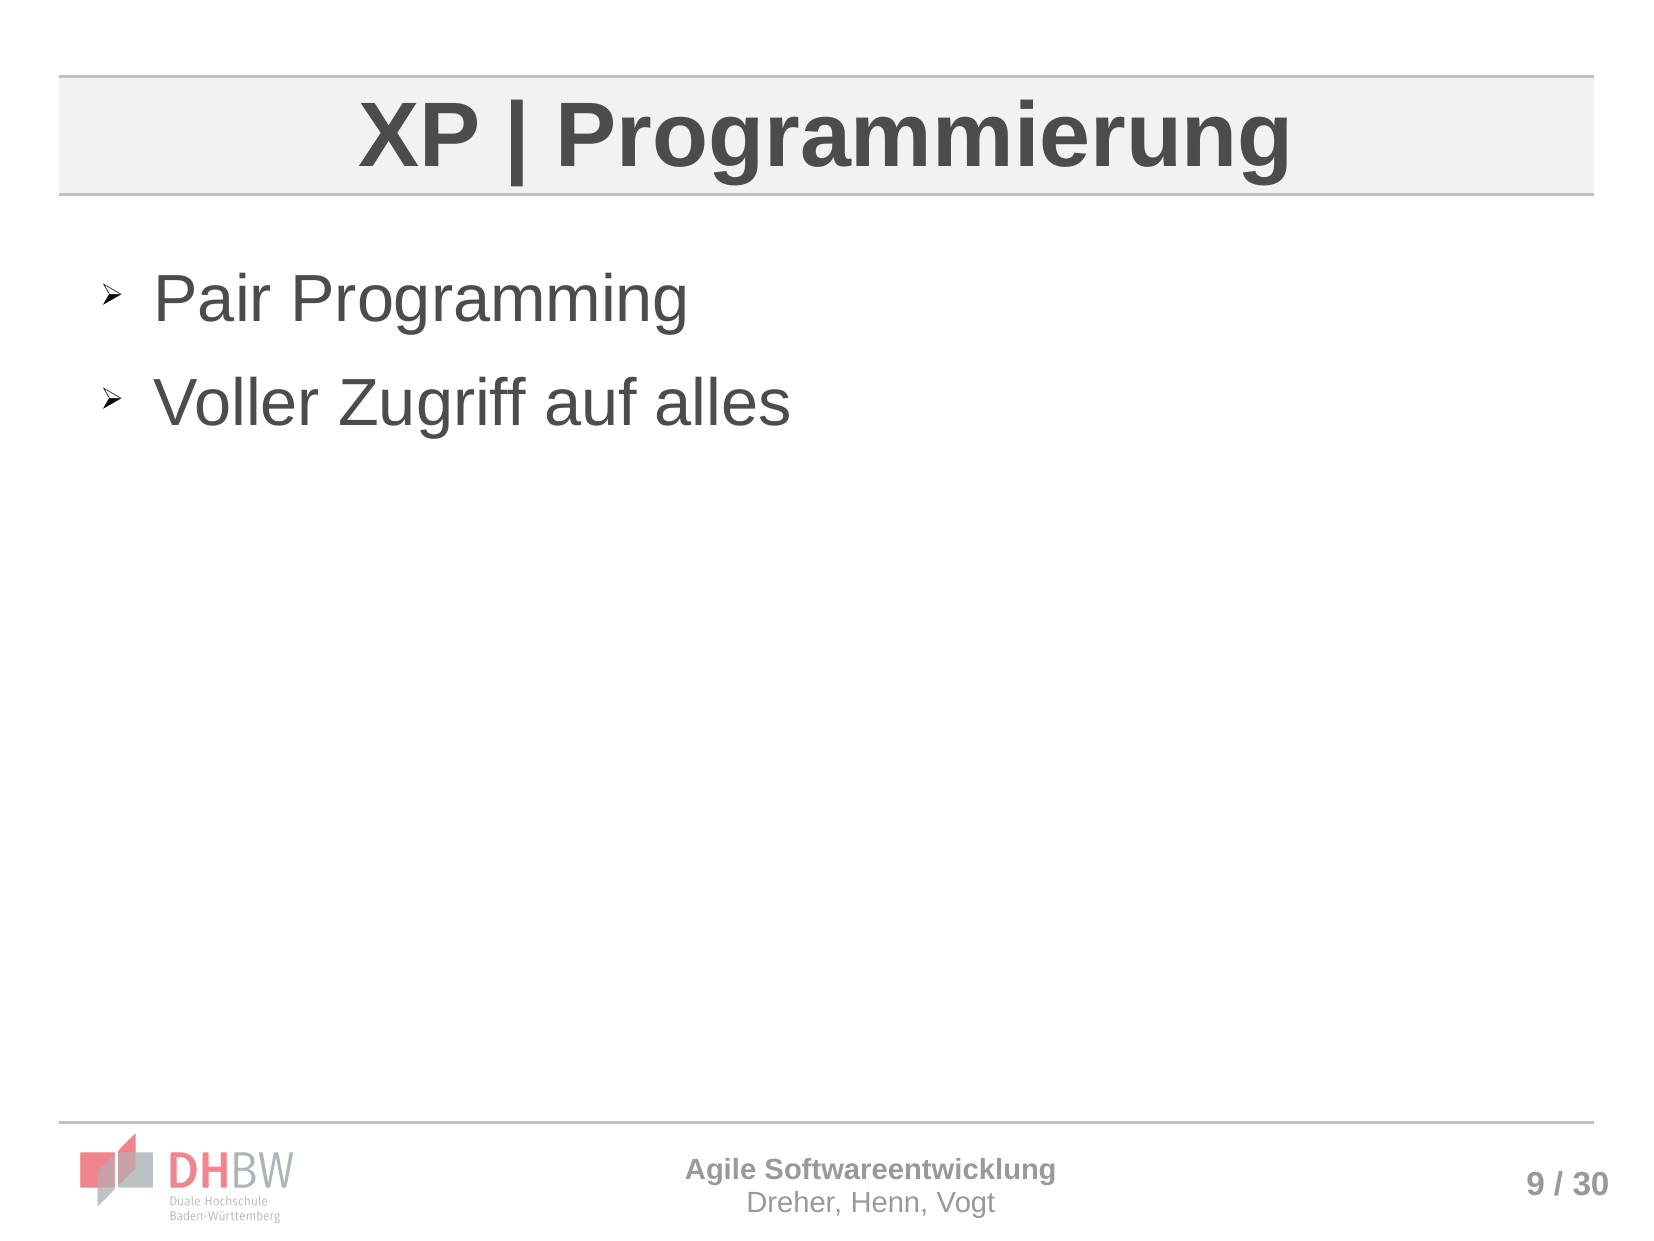

# XP | Programmierung
Pair Programming
Voller Zugriff auf alles